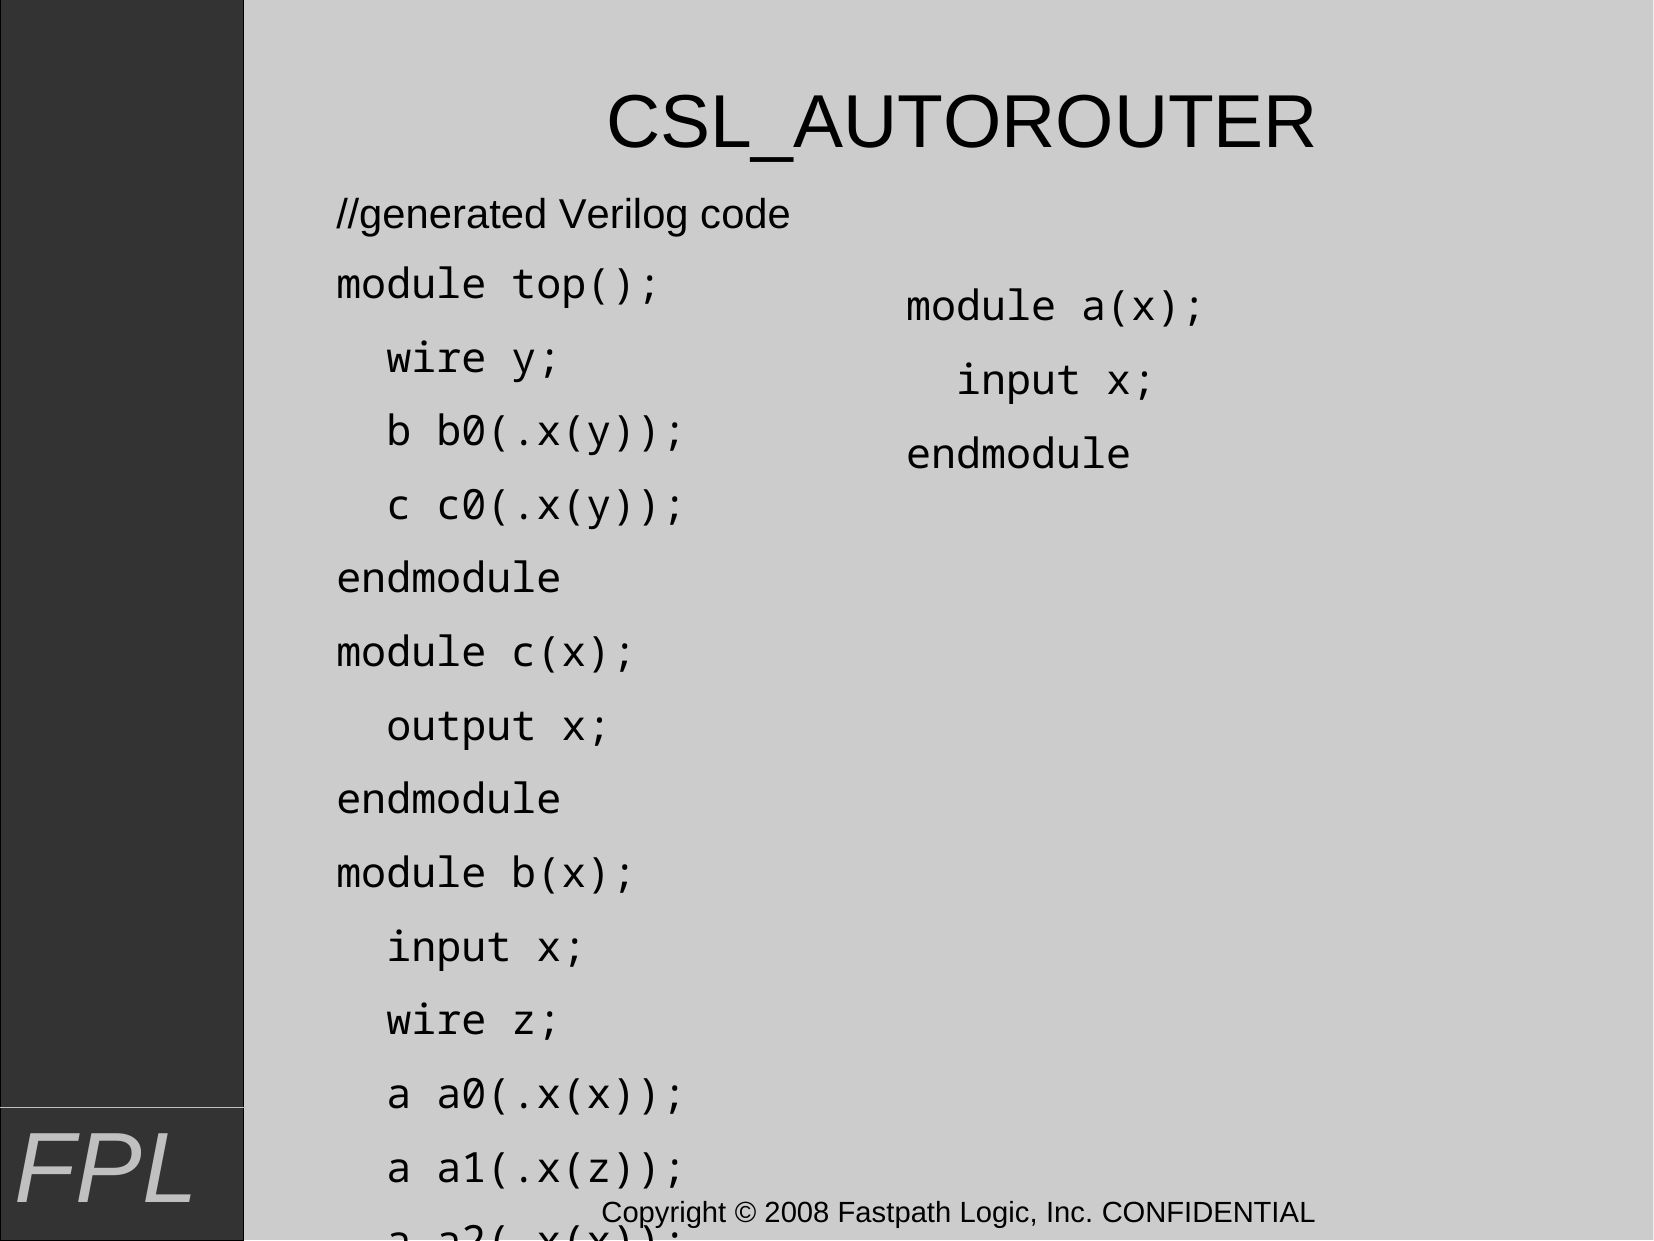

# CSL_AUTOROUTER
//generated Verilog code
module top();
 wire y;
 b b0(.x(y));
 c c0(.x(y));
endmodule
module c(x);
 output x;
endmodule
module b(x);
 input x;
 wire z;
 a a0(.x(x));
 a a1(.x(z));
 a a2(.x(x));
endmodule
module a(x);
 input x;
endmodule